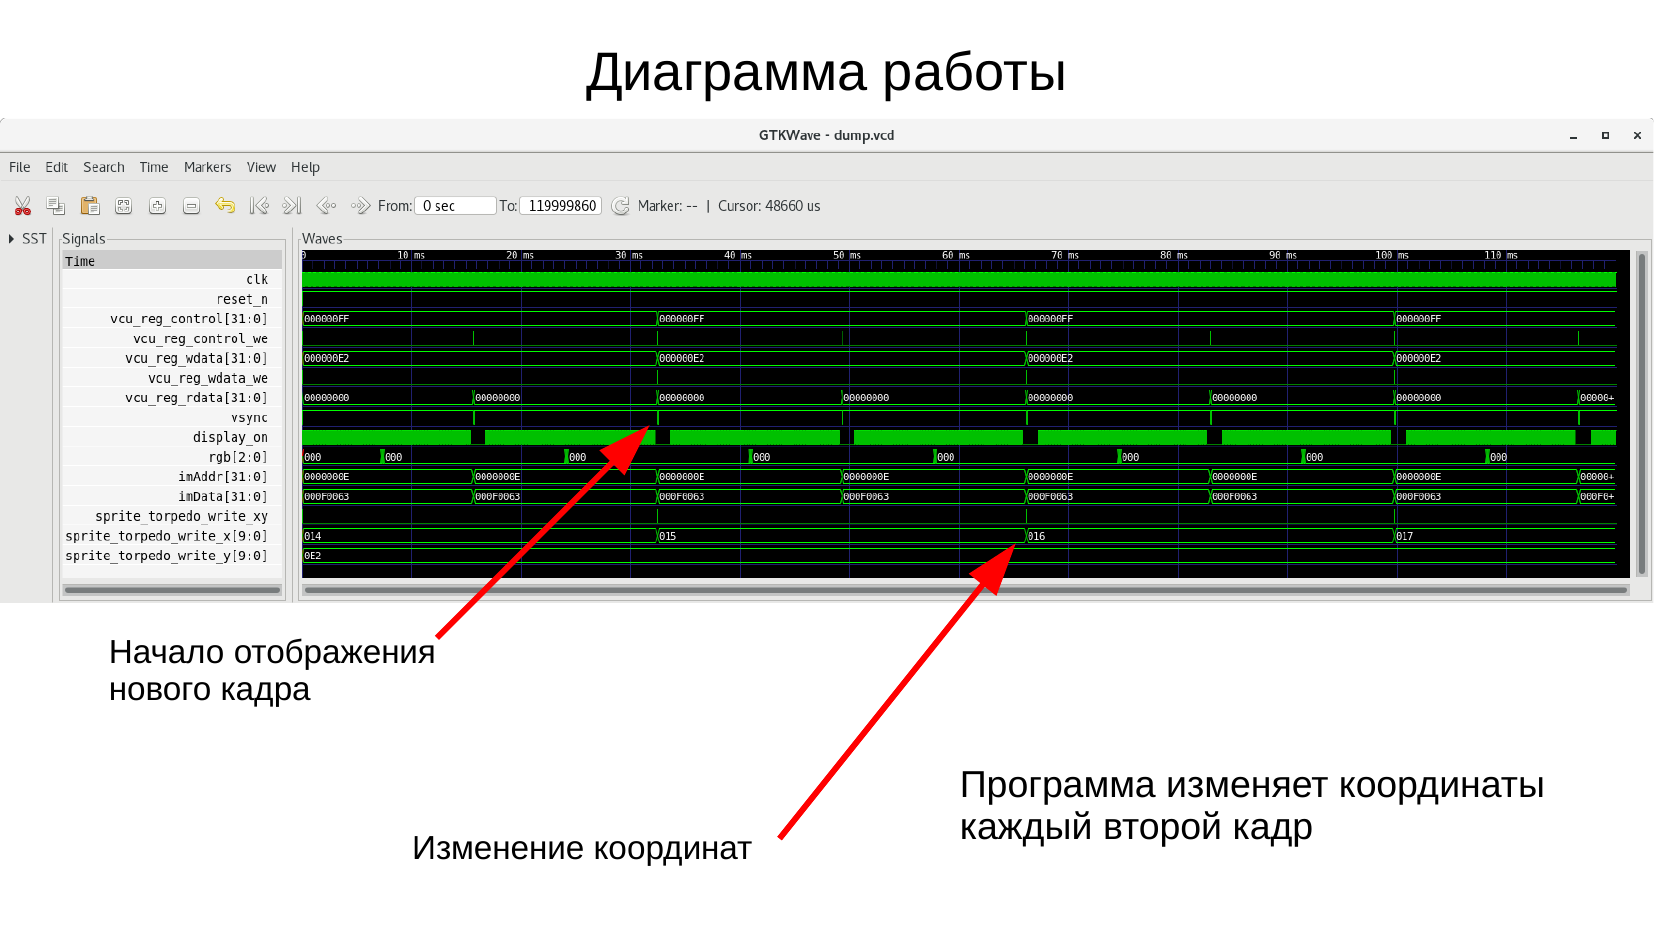

# Диаграмма работы
Начало отображения
нового кадра
Программа изменяет координаты
каждый второй кадр
Изменение координат